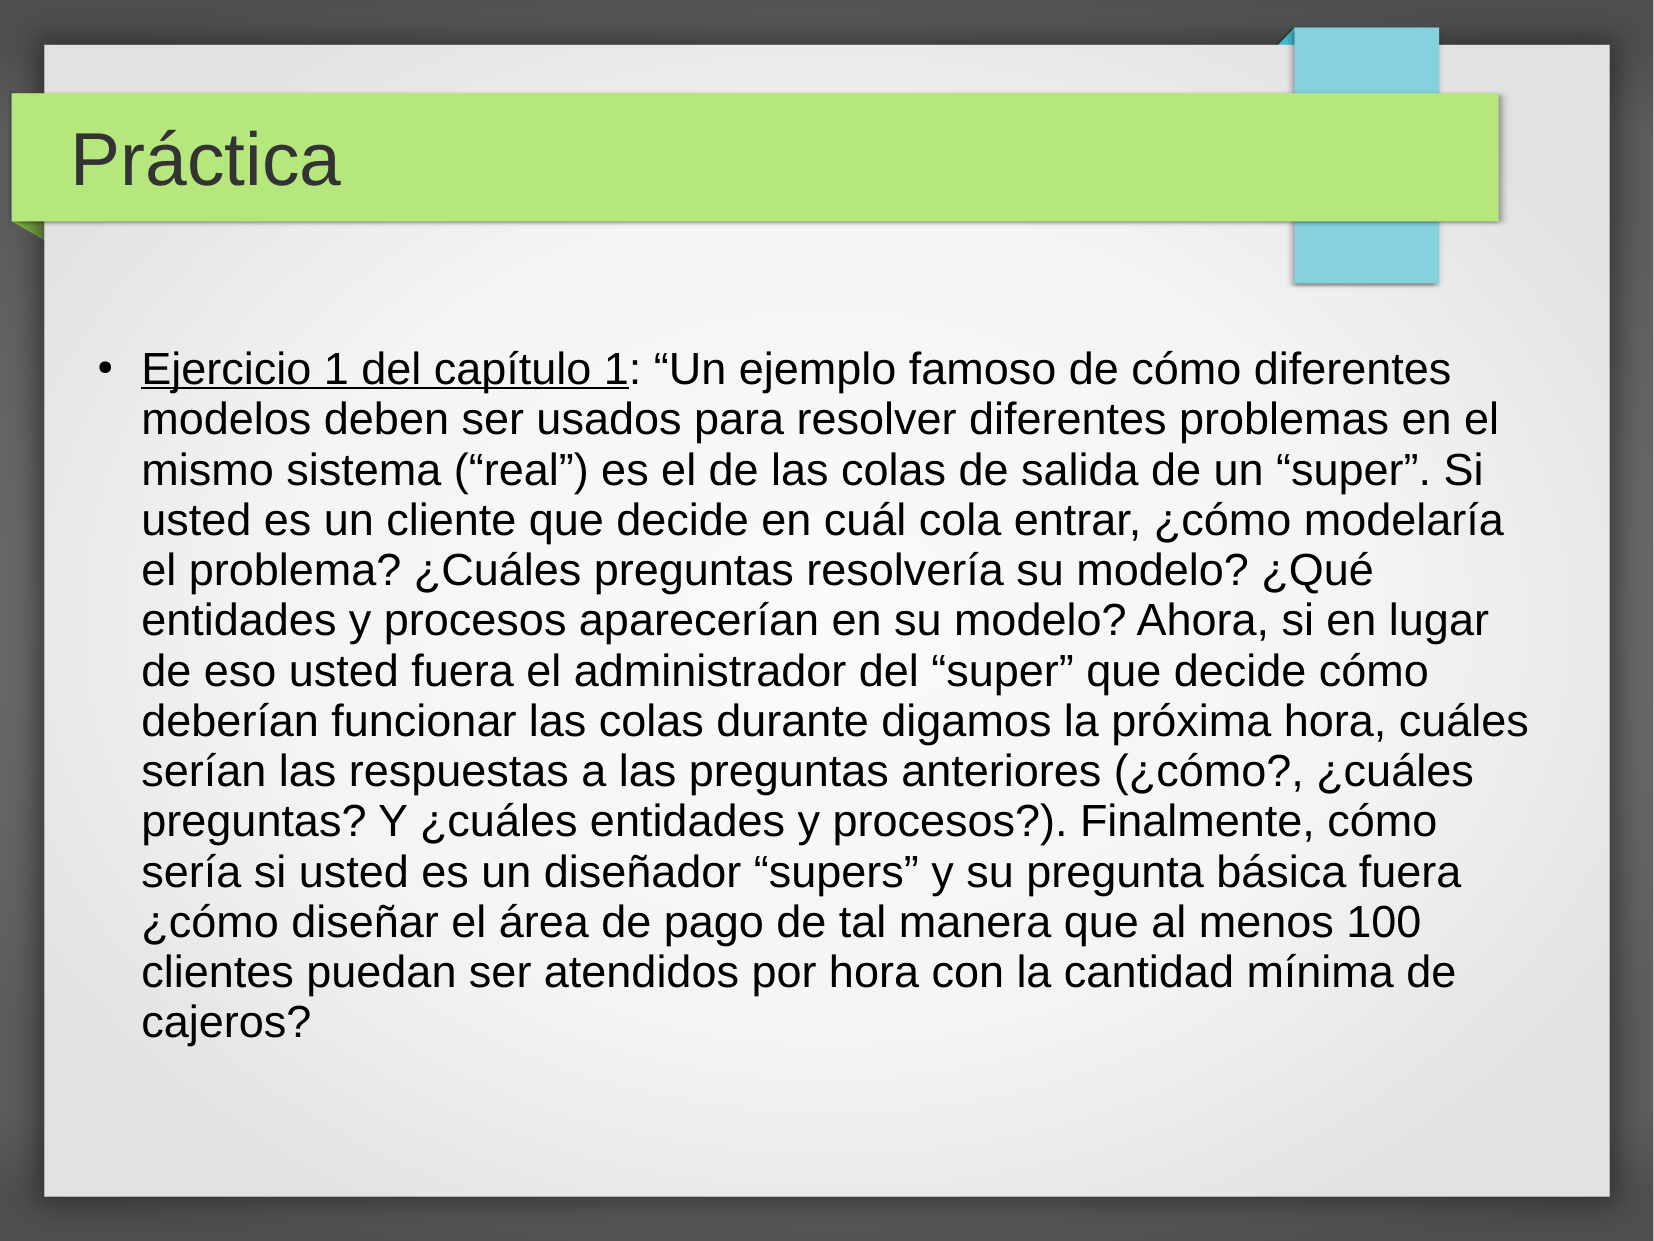

# Práctica
Ejercicio 1 del capítulo 1: “Un ejemplo famoso de cómo diferentes modelos deben ser usados para resolver diferentes problemas en el mismo sistema (“real”) es el de las colas de salida de un “super”. Si usted es un cliente que decide en cuál cola entrar, ¿cómo modelaría el problema? ¿Cuáles preguntas resolvería su modelo? ¿Qué entidades y procesos aparecerían en su modelo? Ahora, si en lugar de eso usted fuera el administrador del “super” que decide cómo deberían funcionar las colas durante digamos la próxima hora, cuáles serían las respuestas a las preguntas anteriores (¿cómo?, ¿cuáles preguntas? Y ¿cuáles entidades y procesos?). Finalmente, cómo sería si usted es un diseñador “supers” y su pregunta básica fuera ¿cómo diseñar el área de pago de tal manera que al menos 100 clientes puedan ser atendidos por hora con la cantidad mínima de cajeros?